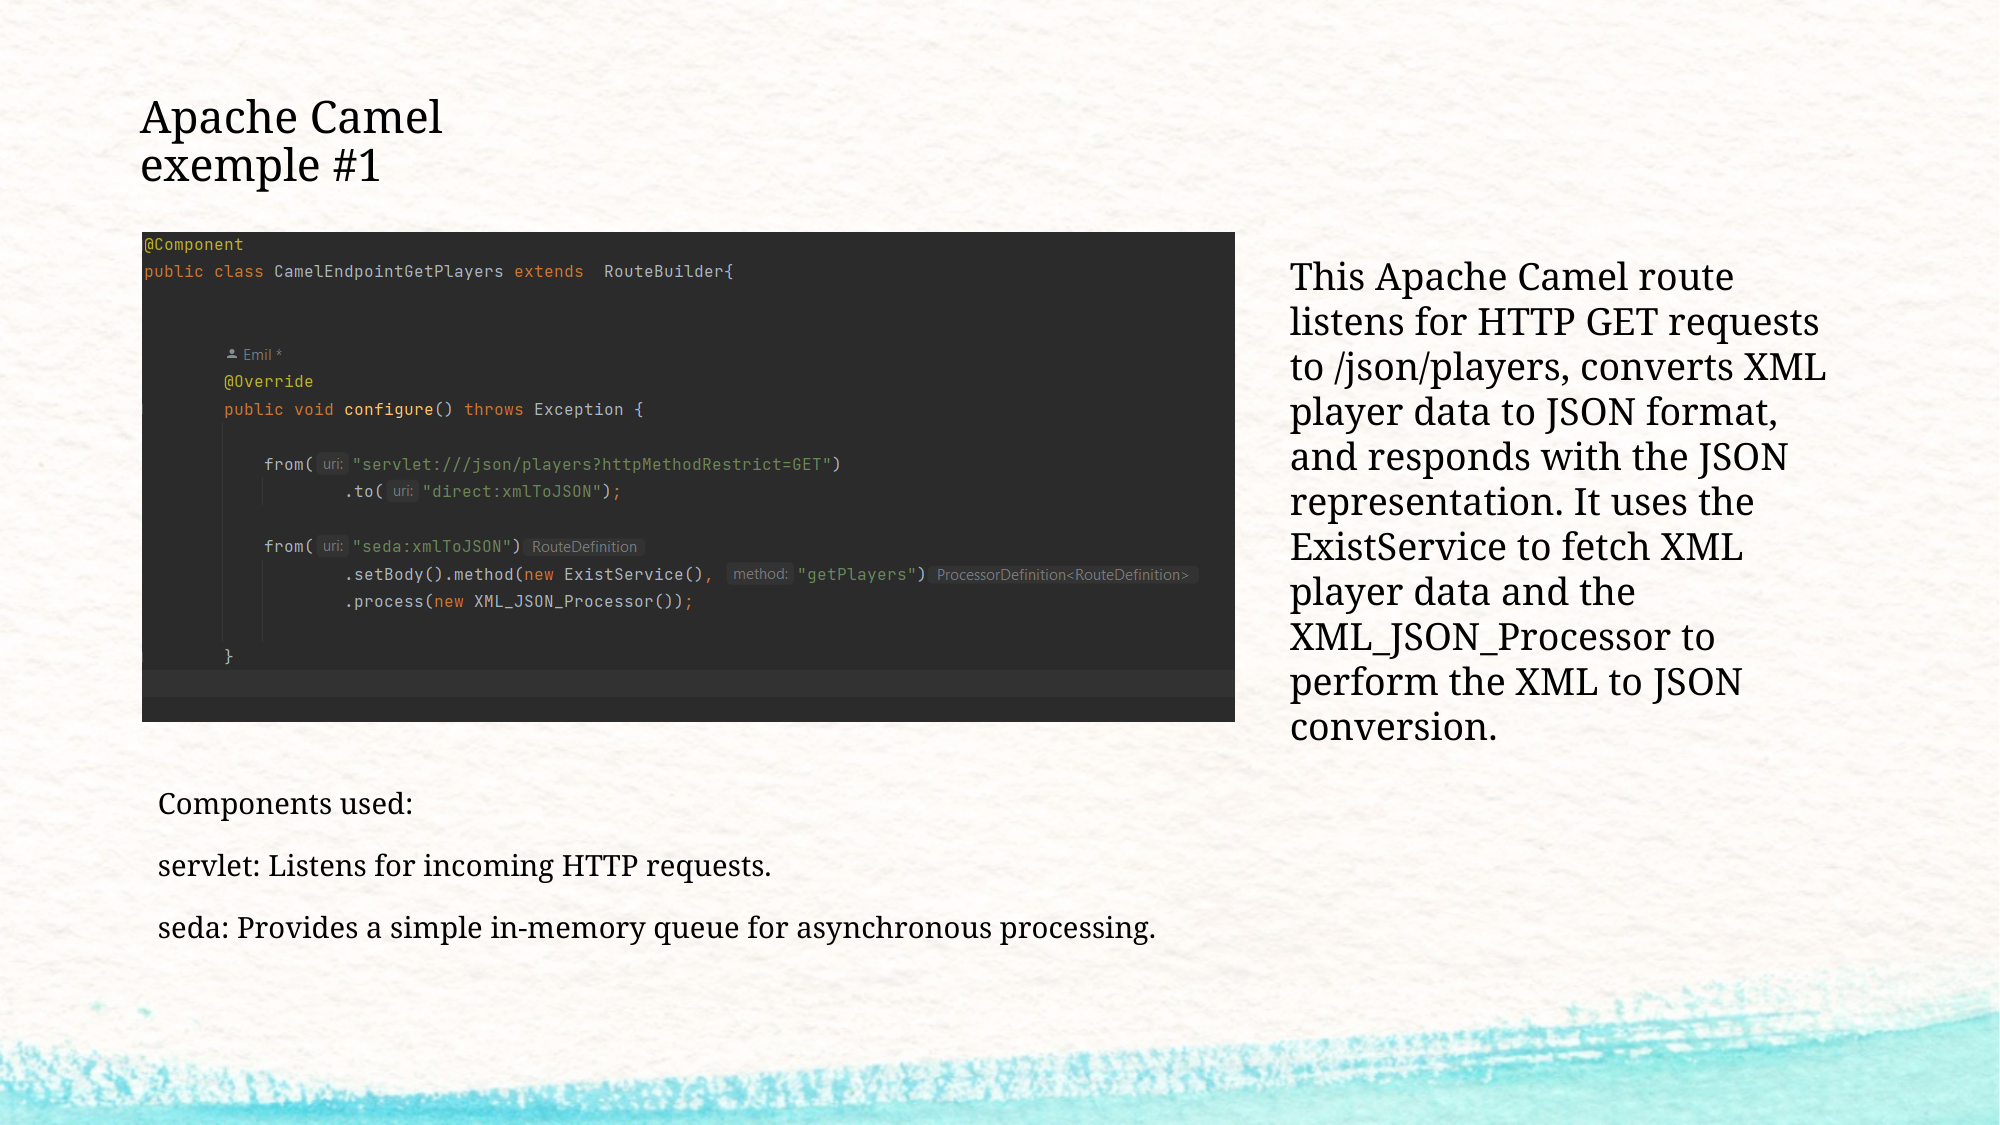

# Apache Camel exemple #1
This Apache Camel route listens for HTTP GET requests to /json/players, converts XML player data to JSON format, and responds with the JSON representation. It uses the ExistService to fetch XML player data and the XML_JSON_Processor to perform the XML to JSON conversion.
Components used:
servlet: Listens for incoming HTTP requests.
seda: Provides a simple in-memory queue for asynchronous processing.